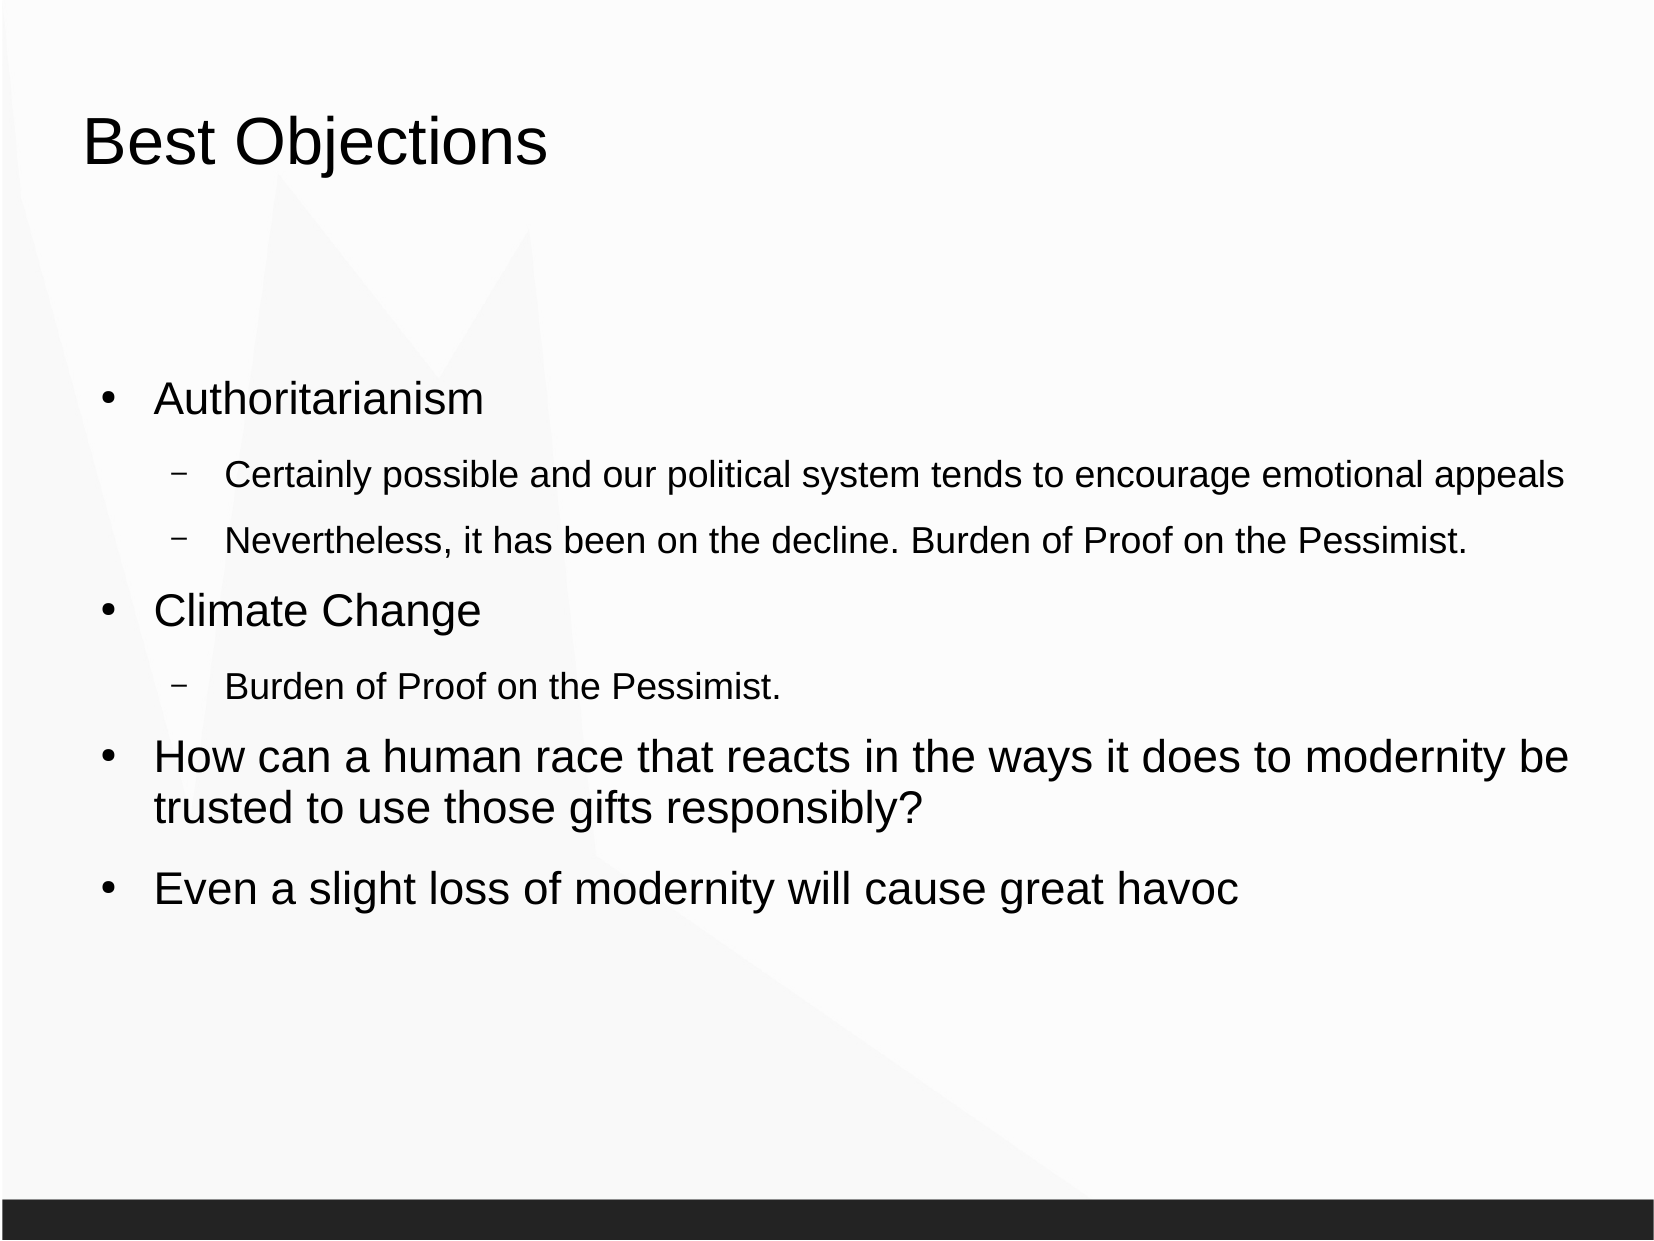

# Best Objections
Authoritarianism
Certainly possible and our political system tends to encourage emotional appeals
Nevertheless, it has been on the decline. Burden of Proof on the Pessimist.
Climate Change
Burden of Proof on the Pessimist.
How can a human race that reacts in the ways it does to modernity be trusted to use those gifts responsibly?
Even a slight loss of modernity will cause great havoc